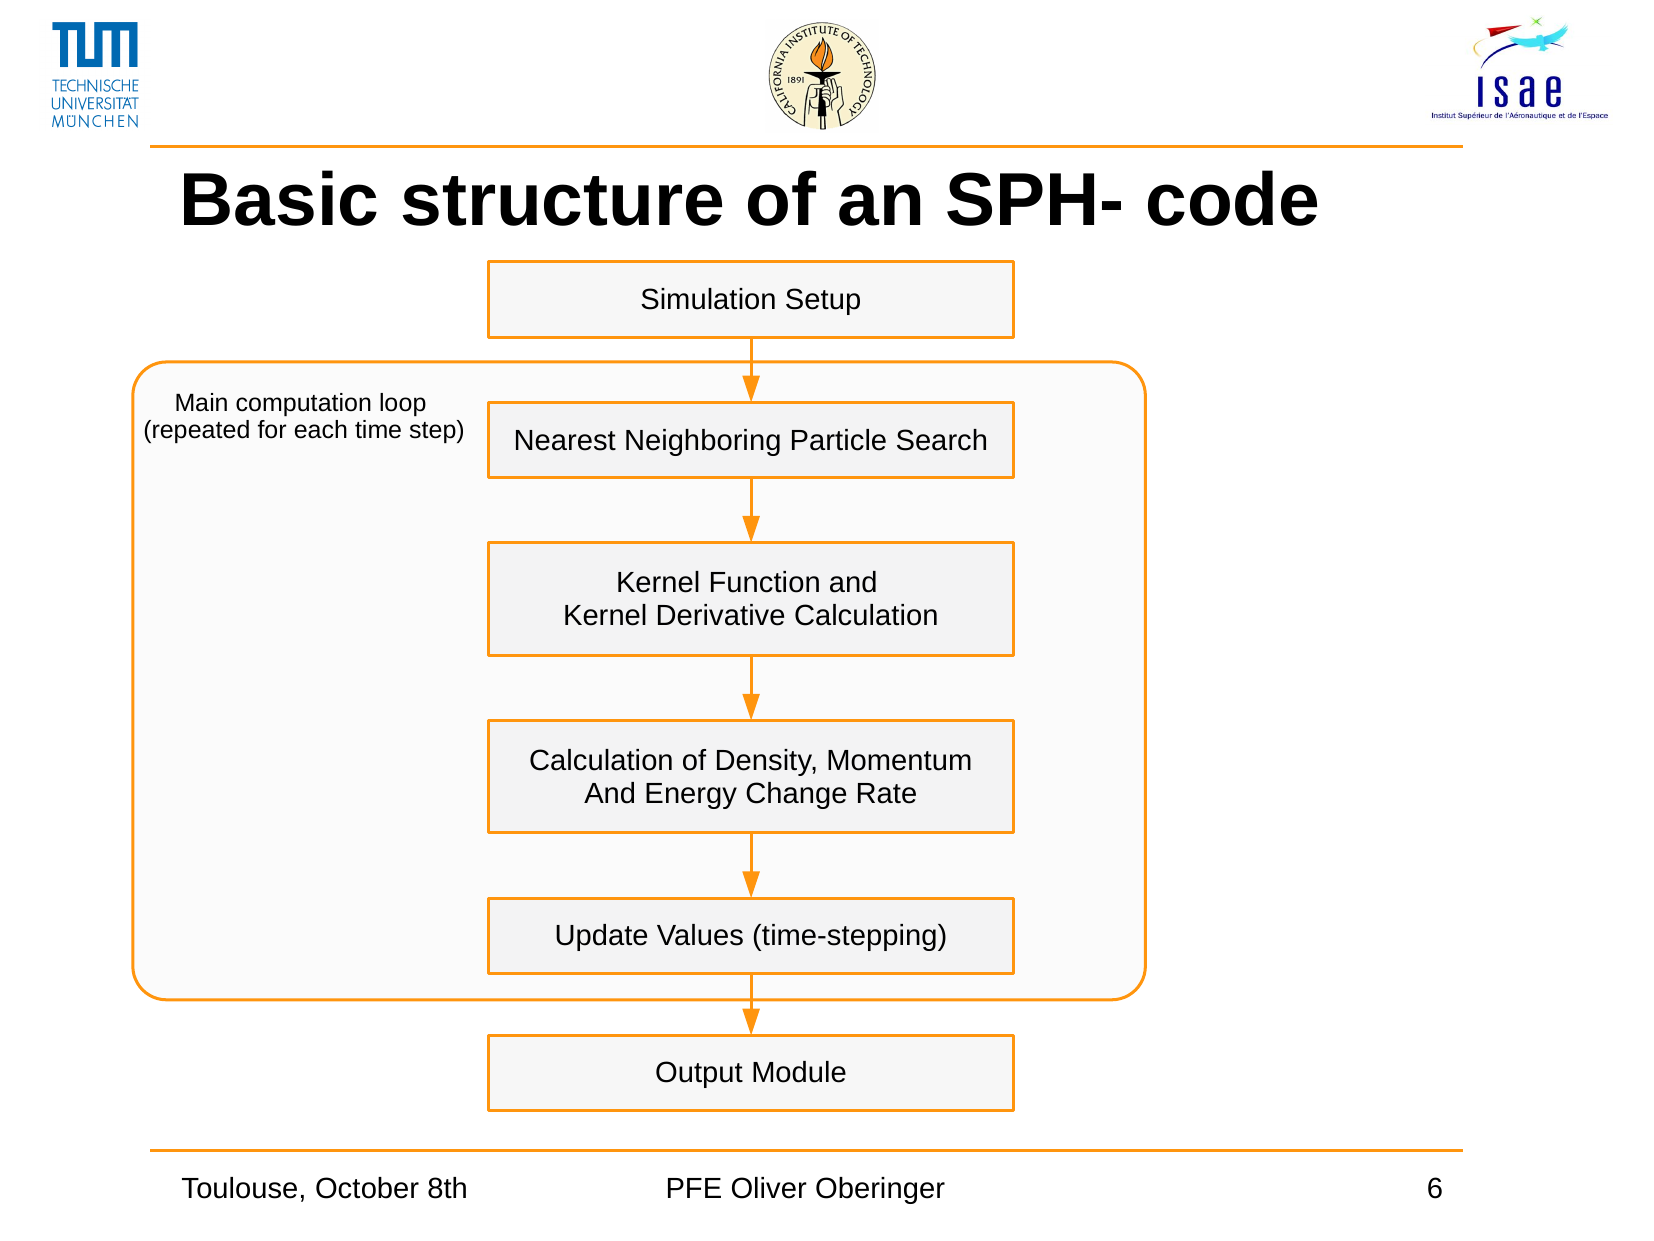

Basic structure of an SPH- code
Simulation Setup
Main computation loop
 (repeated for each time step)
Nearest Neighboring Particle Search
Kernel Function and
Kernel Derivative Calculation
Calculation of Density, Momentum
And Energy Change Rate
Update Values (time-stepping)
Output Module
Toulouse, October 8th
PFE Oliver Oberinger
6